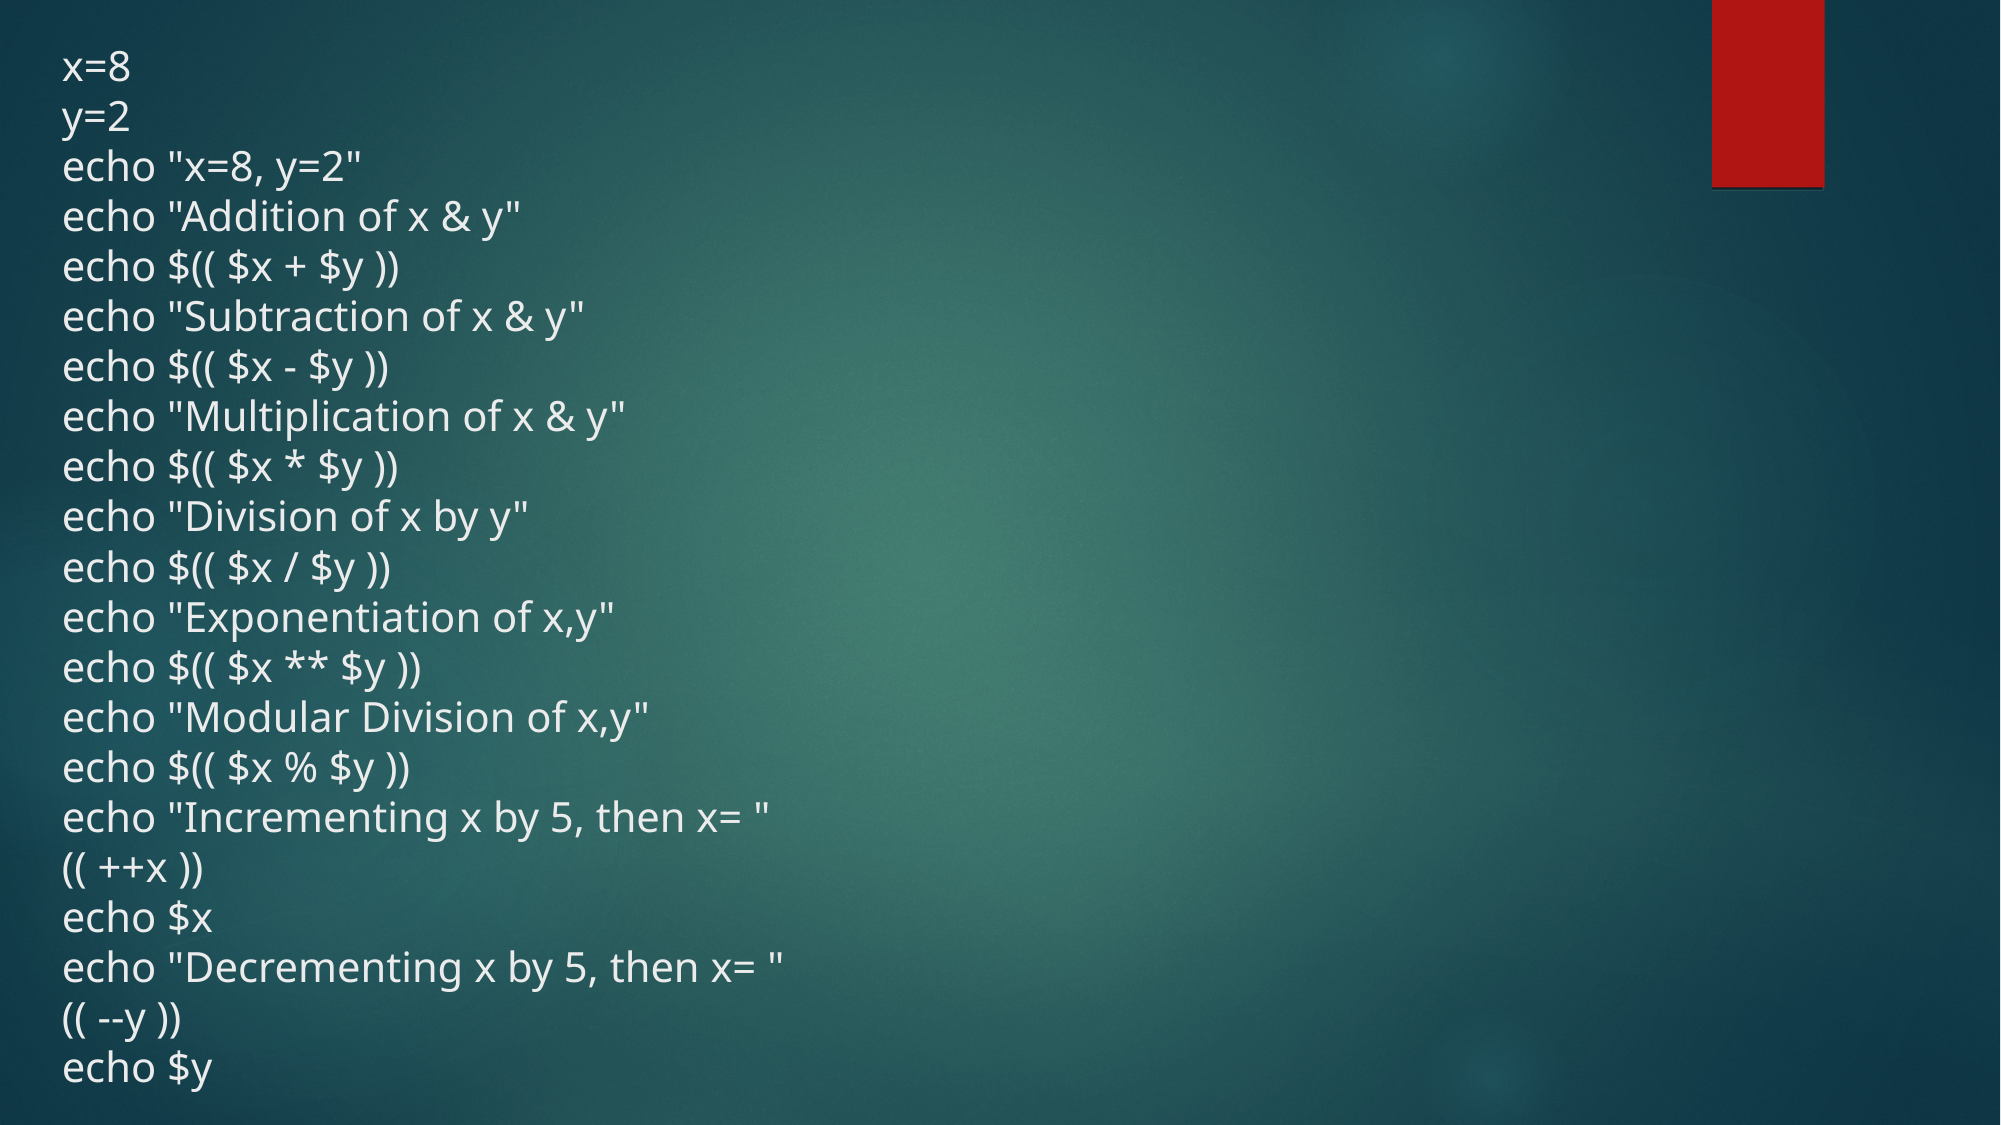

# x=8   y=2   echo "x=8, y=2"   echo "Addition of x & y"   echo $(( $x + $y ))   echo "Subtraction of x & y"   echo $(( $x - $y ))   echo "Multiplication of x & y"   echo $(( $x * $y ))   echo "Division of x by y"   echo $(( $x / $y ))   echo "Exponentiation of x,y"   echo $(( $x ** $y ))   echo "Modular Division of x,y"   echo $(( $x % $y ))   echo "Incrementing x by 5, then x= "   (( ++x ))    echo $x   echo "Decrementing x by 5, then x= "   (( --y ))   echo $y